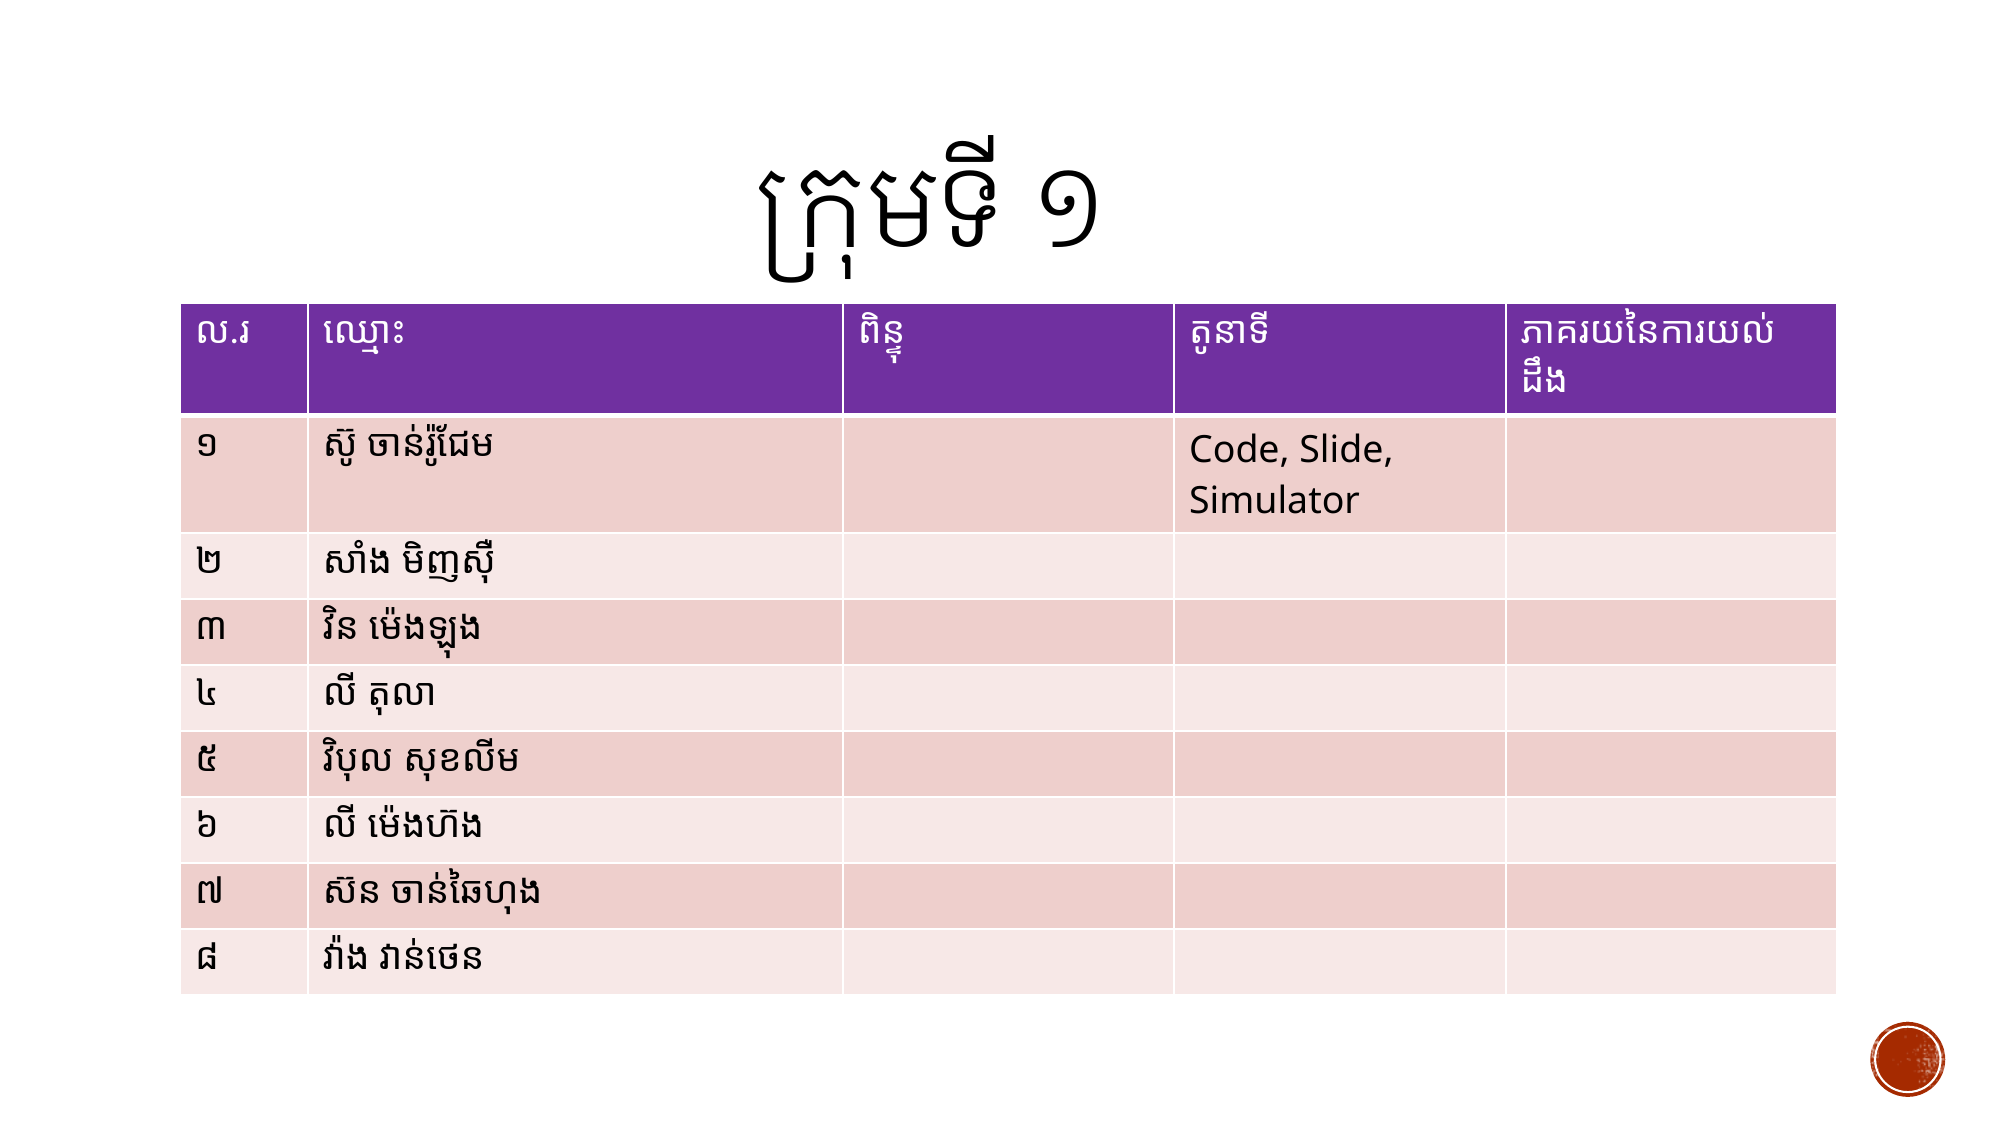

# ក្រុមទី ១
| ល.រ | ឈ្មោះ | ពិន្ទុ | តូនាទី | ភាគរយនៃការយល់ដឹង |
| --- | --- | --- | --- | --- |
| ១ | ស៊ូ ចាន់រ៉ូជែម | | Code, Slide,​Simulator | |
| ២ | សាំង មិញសុឺ | | | |
| ៣ | វិន ម៉េងឡុង | | | |
| ៤ | លី តុលា | | | |
| ៥ | វិបុល សុខលីម | | | |
| ៦ | លី ម៉េងហ៊ង | | | |
| ៧ | ស៊ន ចាន់ឆៃហុង | | | |
| ៨ | វ៉ាង វាន់ថេន | | | |